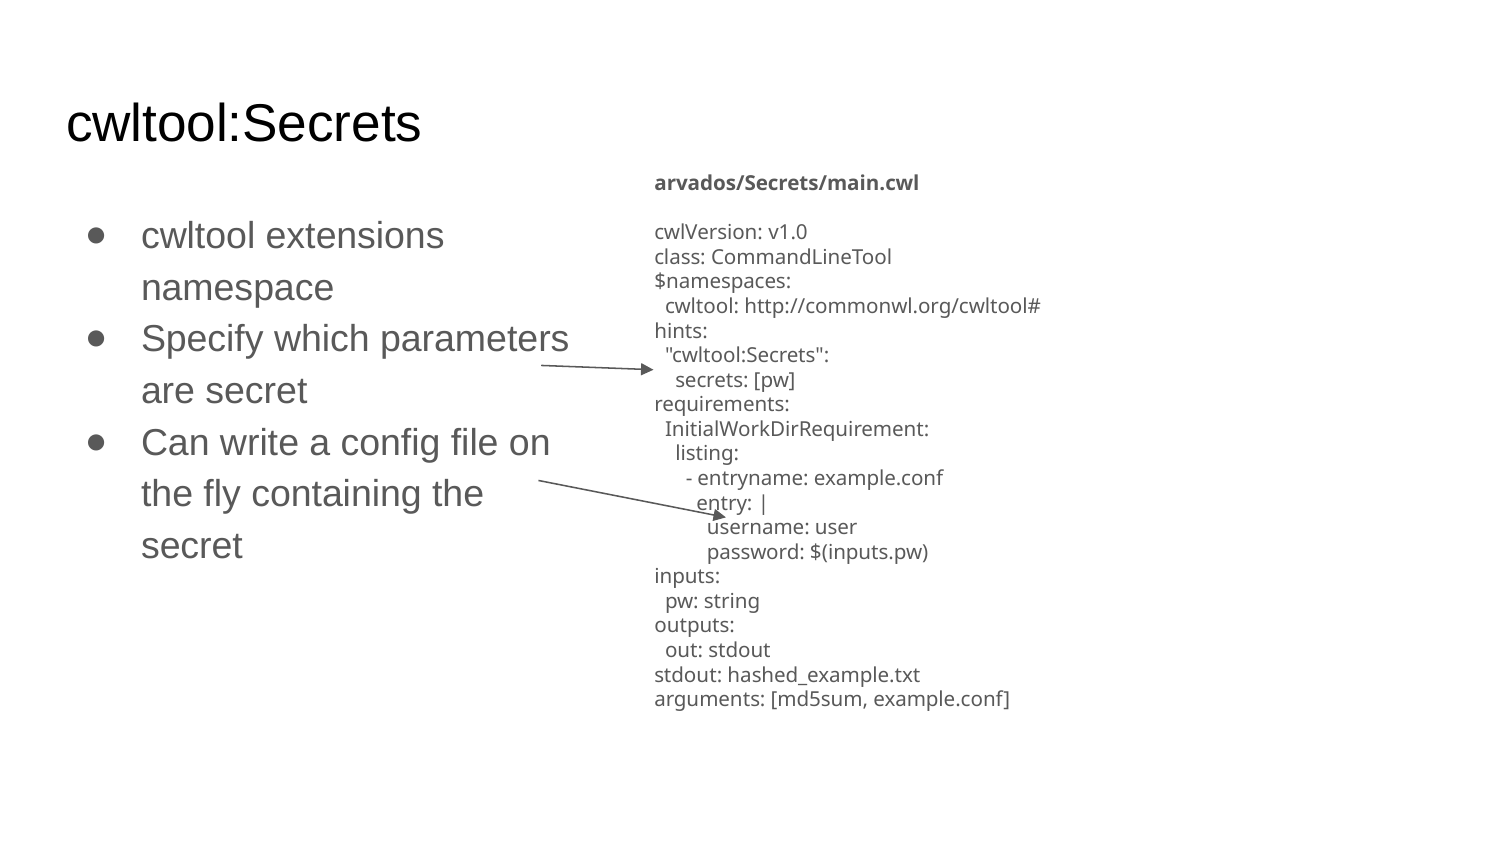

# cwltool:Secrets
arvados/Secrets/main.cwl
cwlVersion: v1.0
class: CommandLineTool
$namespaces:
 cwltool: http://commonwl.org/cwltool#
hints:
 "cwltool:Secrets":
 secrets: [pw]
requirements:
 InitialWorkDirRequirement:
 listing:
 - entryname: example.conf
 entry: |
 username: user
 password: $(inputs.pw)
inputs:
 pw: string
outputs:
 out: stdout
stdout: hashed_example.txt
arguments: [md5sum, example.conf]
cwltool extensions namespace
Specify which parameters are secret
Can write a config file on the fly containing the secret